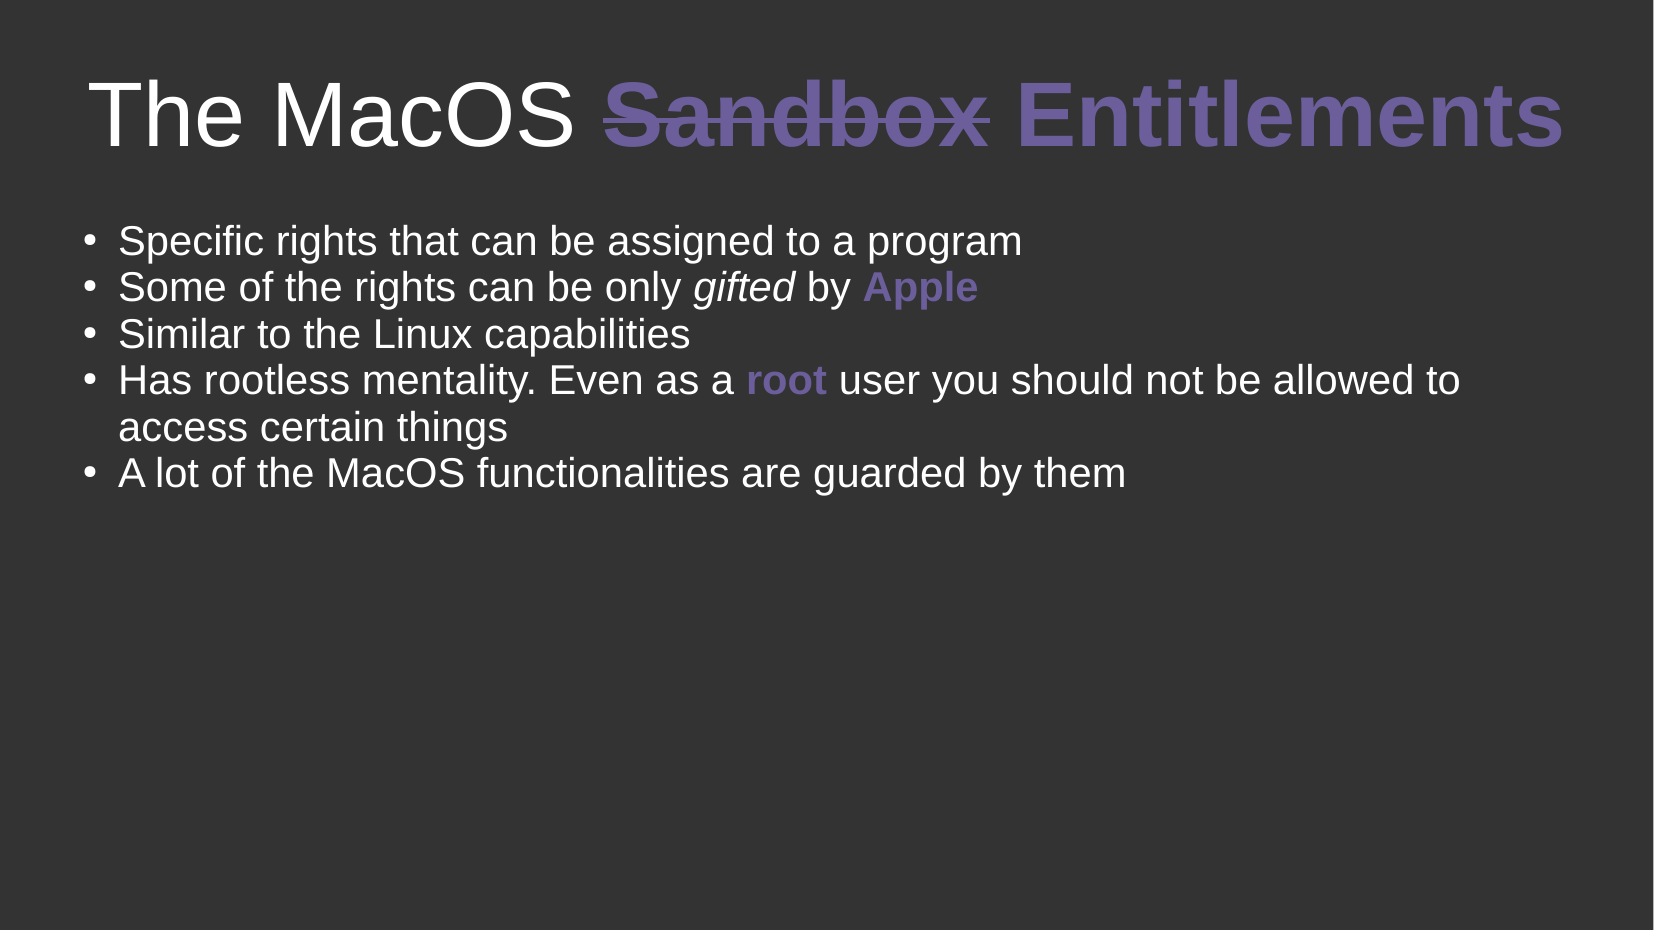

# The MacOS Sandbox Entitlements
Specific rights that can be assigned to a program
Some of the rights can be only gifted by Apple
Similar to the Linux capabilities
Has rootless mentality. Even as a root user you should not be allowed to access certain things
A lot of the MacOS functionalities are guarded by them